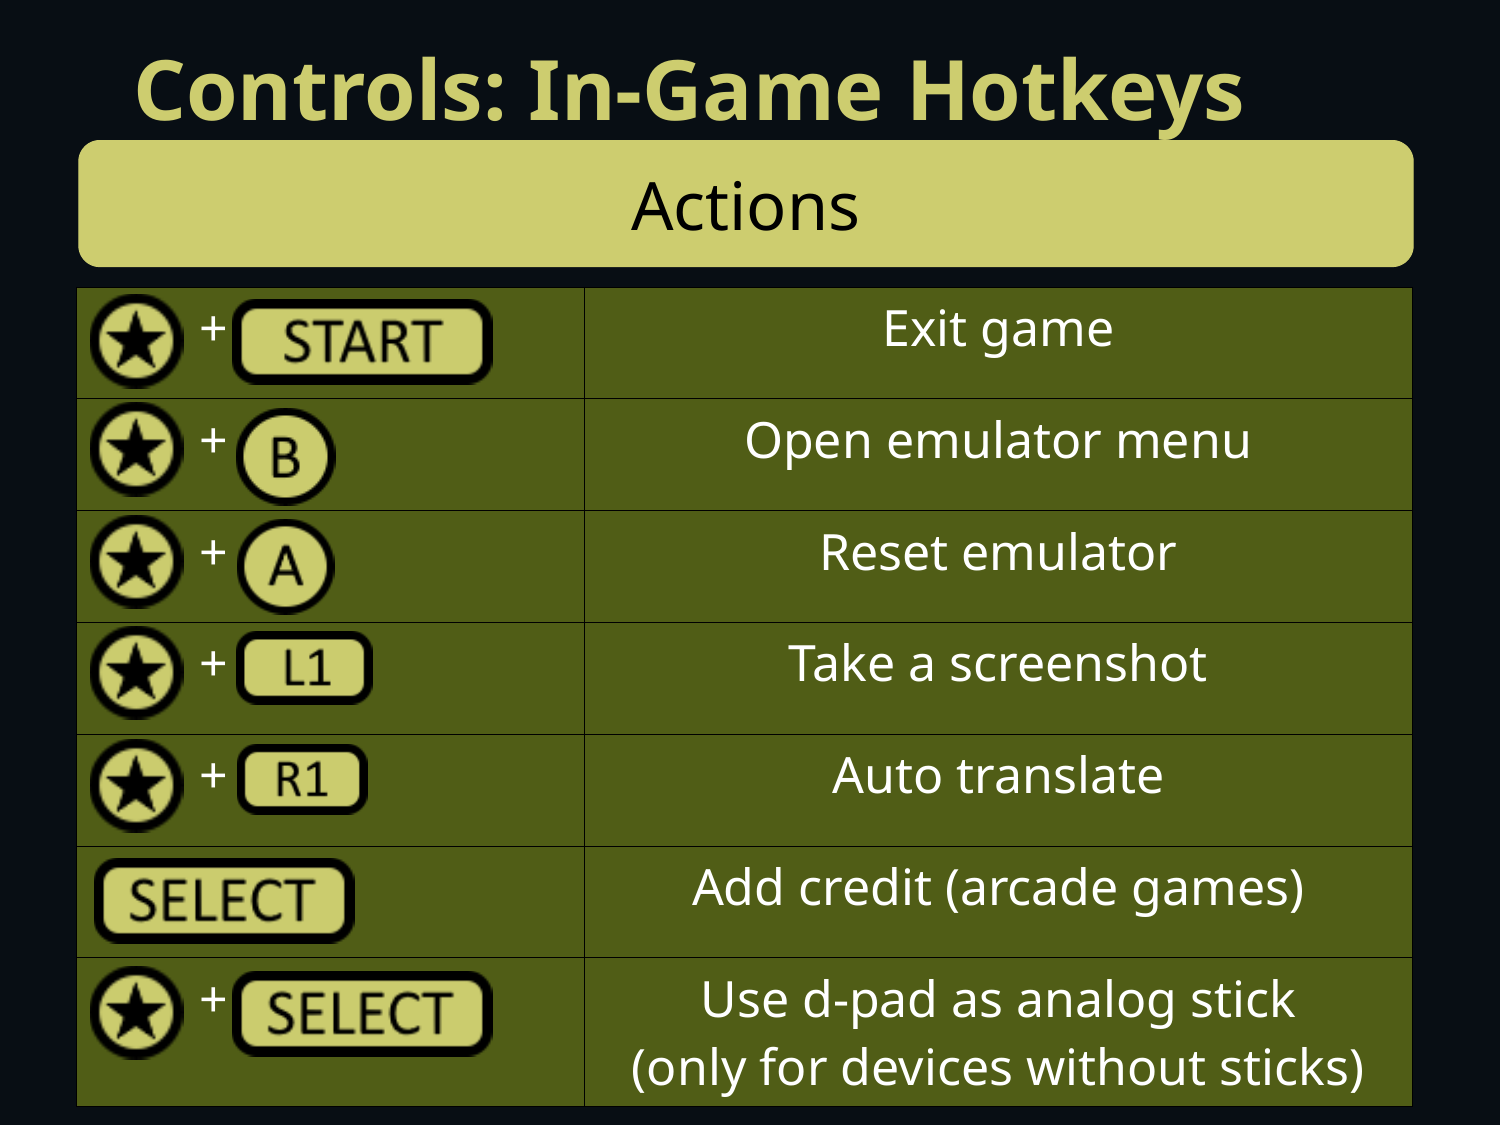

Controls: In-Game Hotkeys
Actions
| + | Exit game |
| --- | --- |
| + | Open emulator menu |
| + | Reset emulator |
| + | Take a screenshot |
| + | Auto translate |
| | Add credit (arcade games) |
| + | Use d-pad as analog stick (only for devices without sticks) |